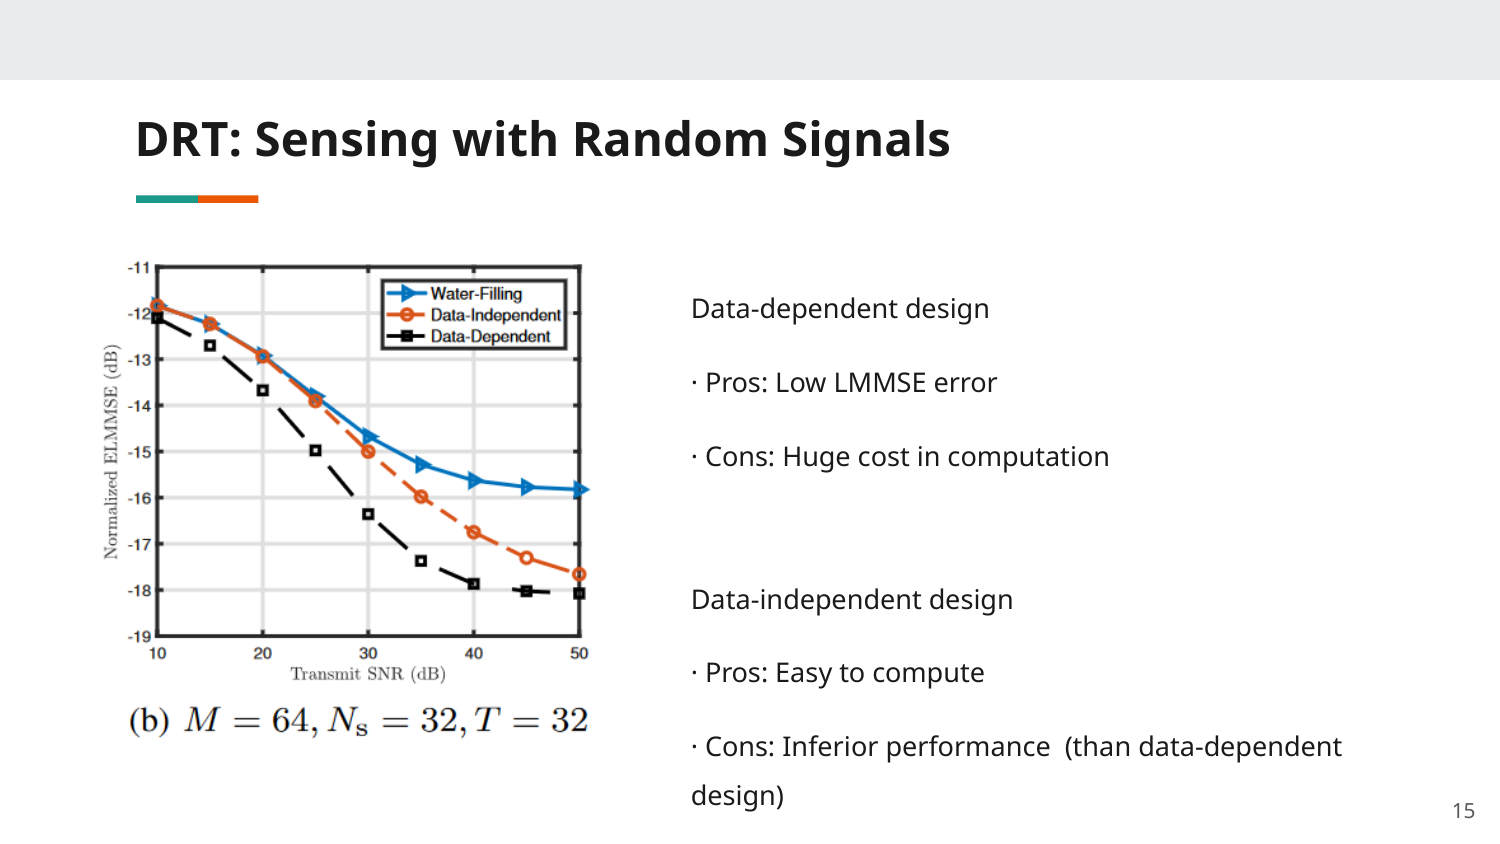

# DRT: Sensing with Random Signals
Data-dependent design
· Pros: Low LMMSE error
· Cons: Huge cost in computation
Data-independent design
· Pros: Easy to compute
· Cons: Inferior performance (than data-dependent design)